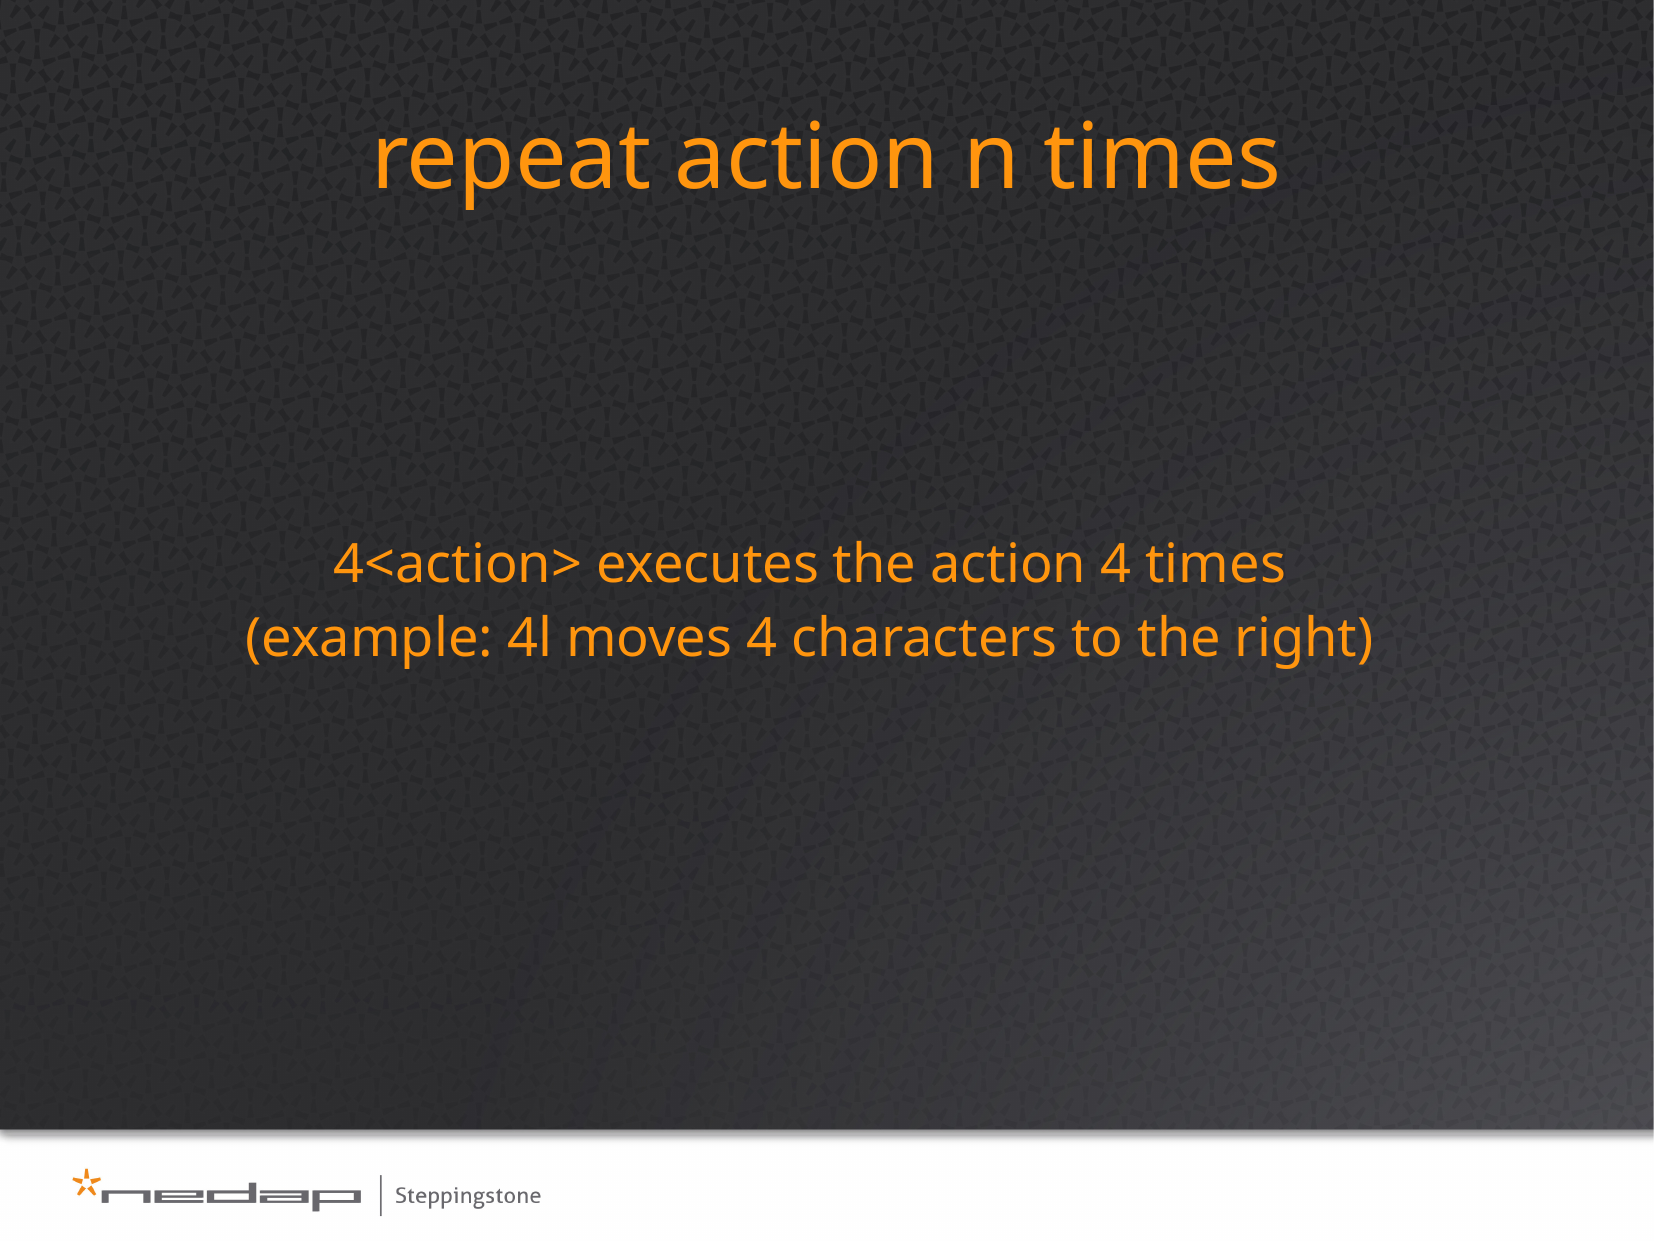

# repeat action n times
| 4<action> executes the action 4 times (example: 4l moves 4 characters to the right) |
| --- |